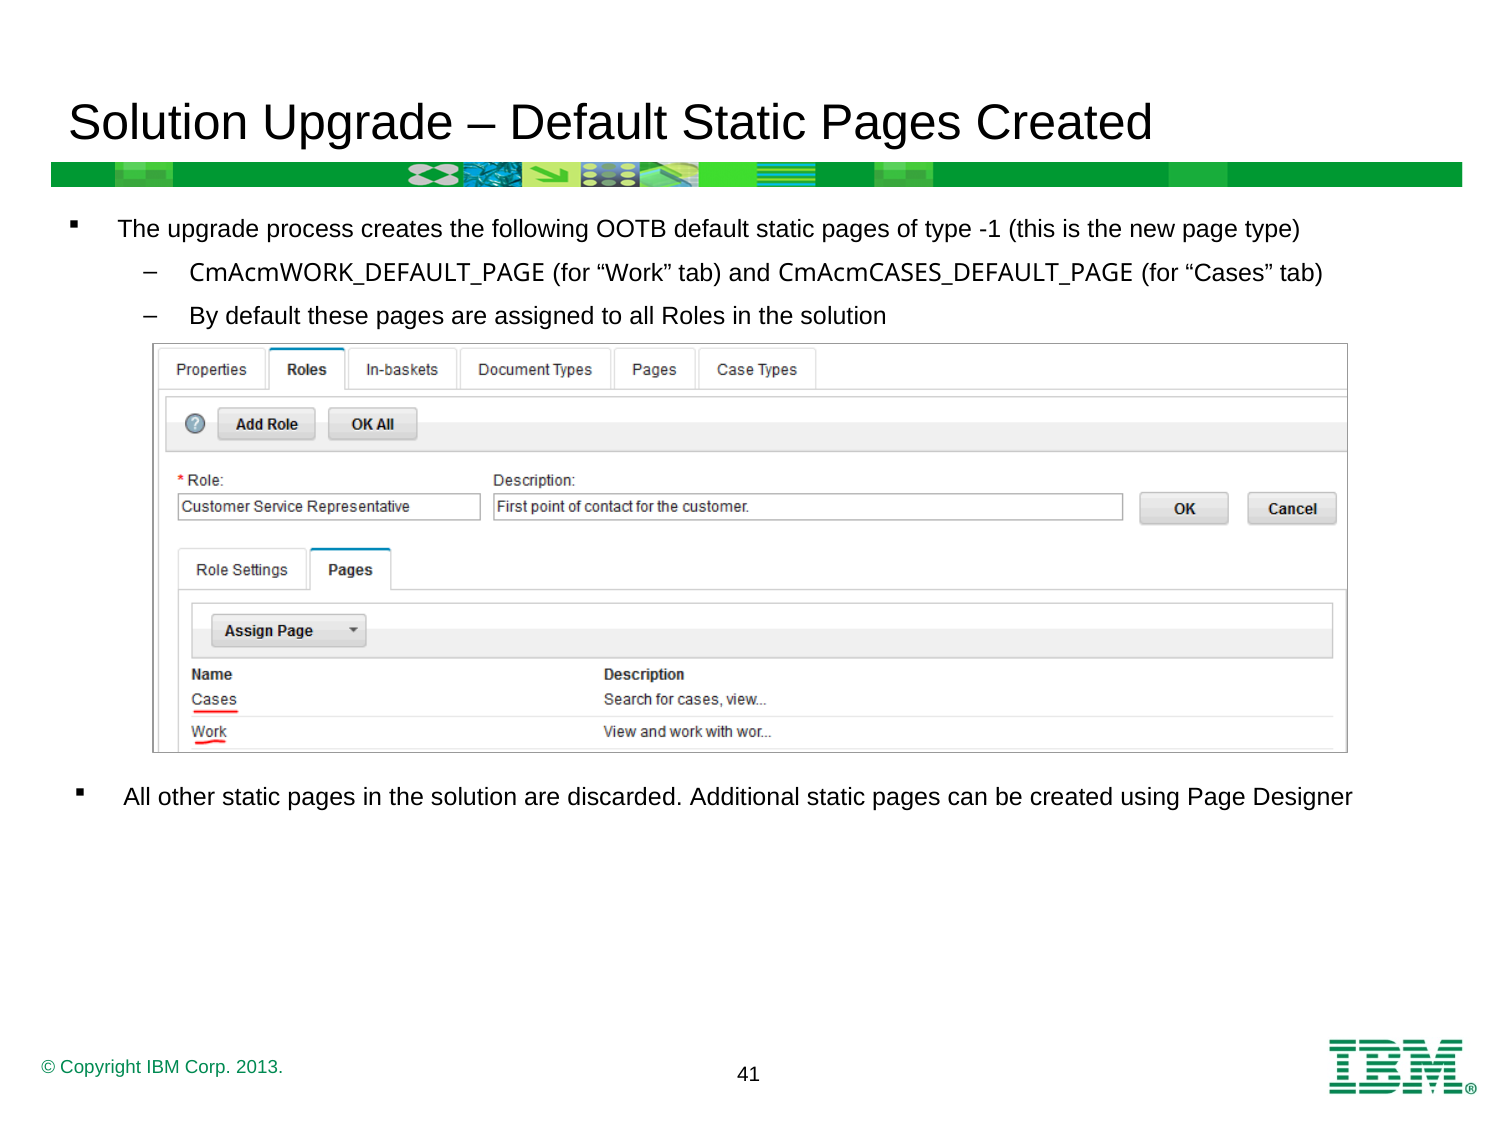

# Solution Upgrade – Default Static Pages Created
The upgrade process creates the following OOTB default static pages of type -1 (this is the new page type)
CmAcmWORK_DEFAULT_PAGE (for “Work” tab) and CmAcmCASES_DEFAULT_PAGE (for “Cases” tab)
By default these pages are assigned to all Roles in the solution
All other static pages in the solution are discarded. Additional static pages can be created using Page Designer
41